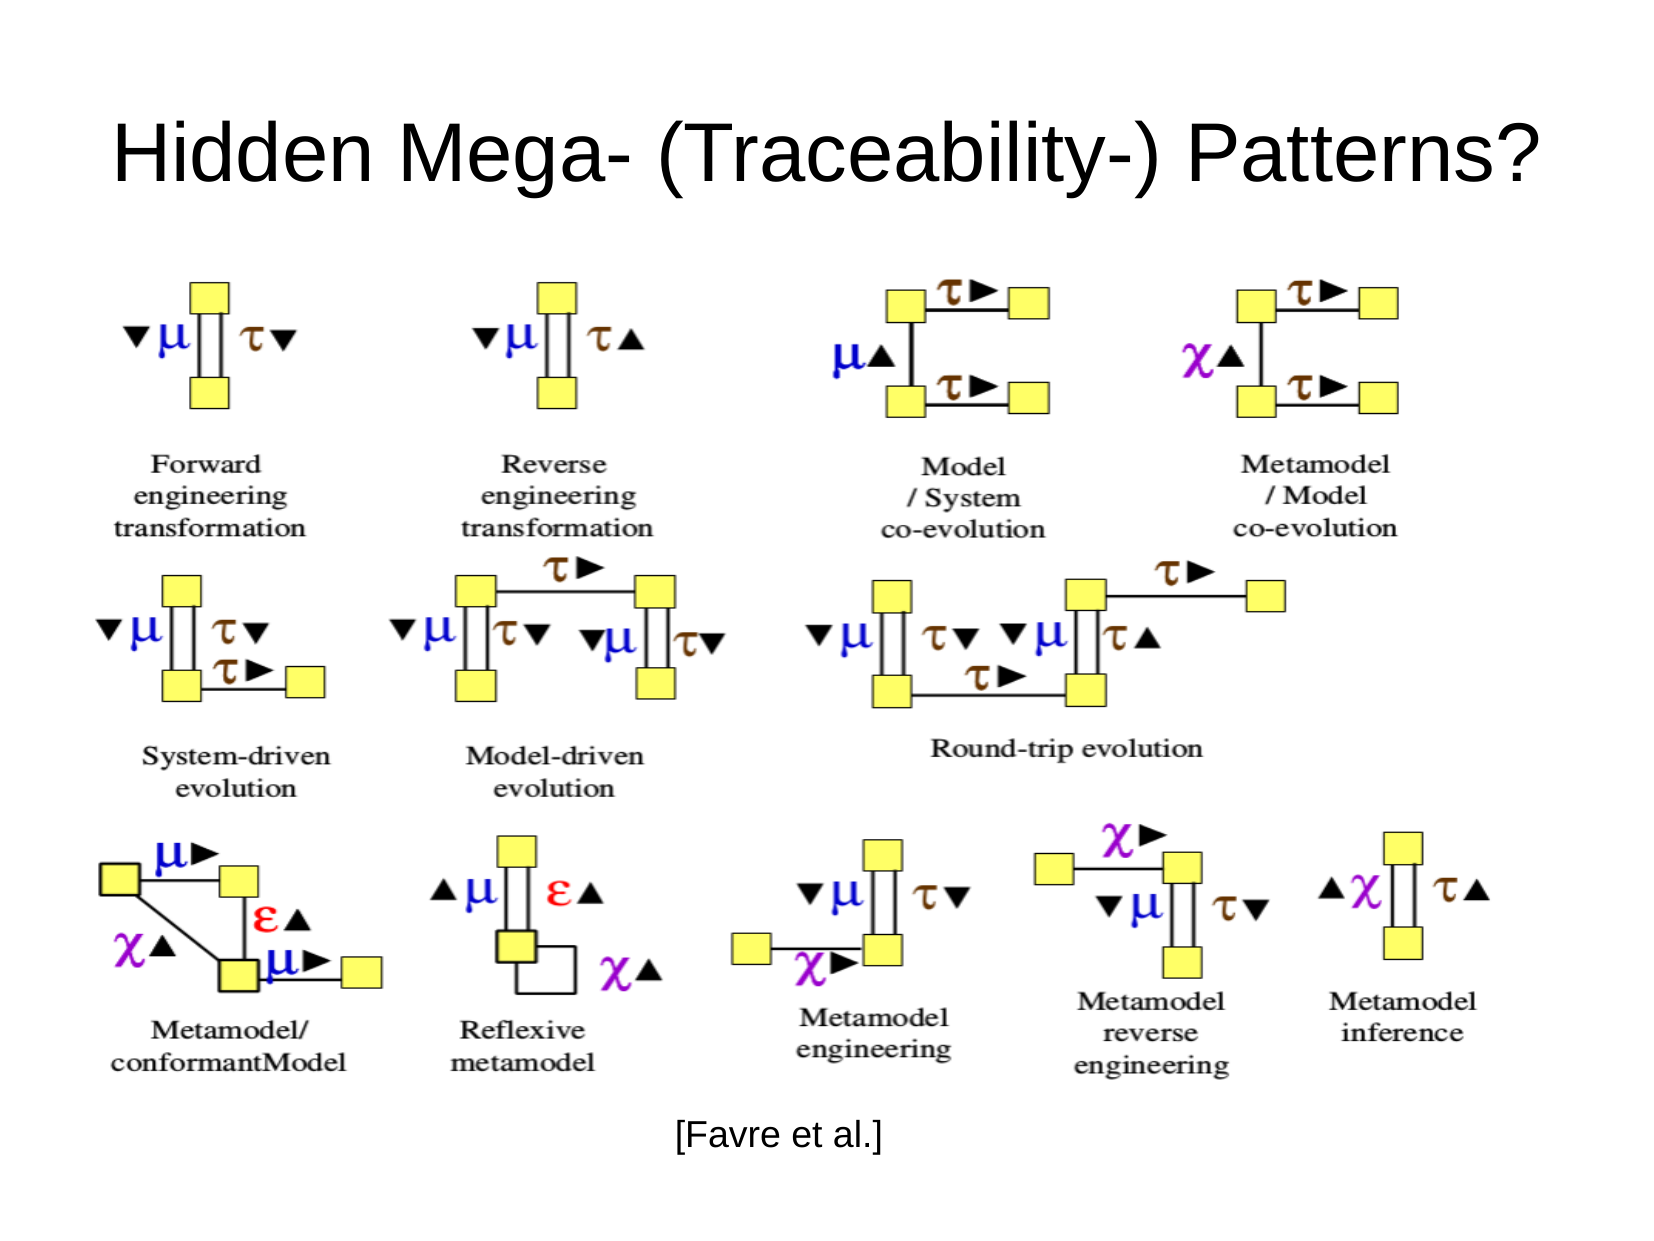

# Hidden Mega- (Traceability-) Patterns?
[Favre et al.]